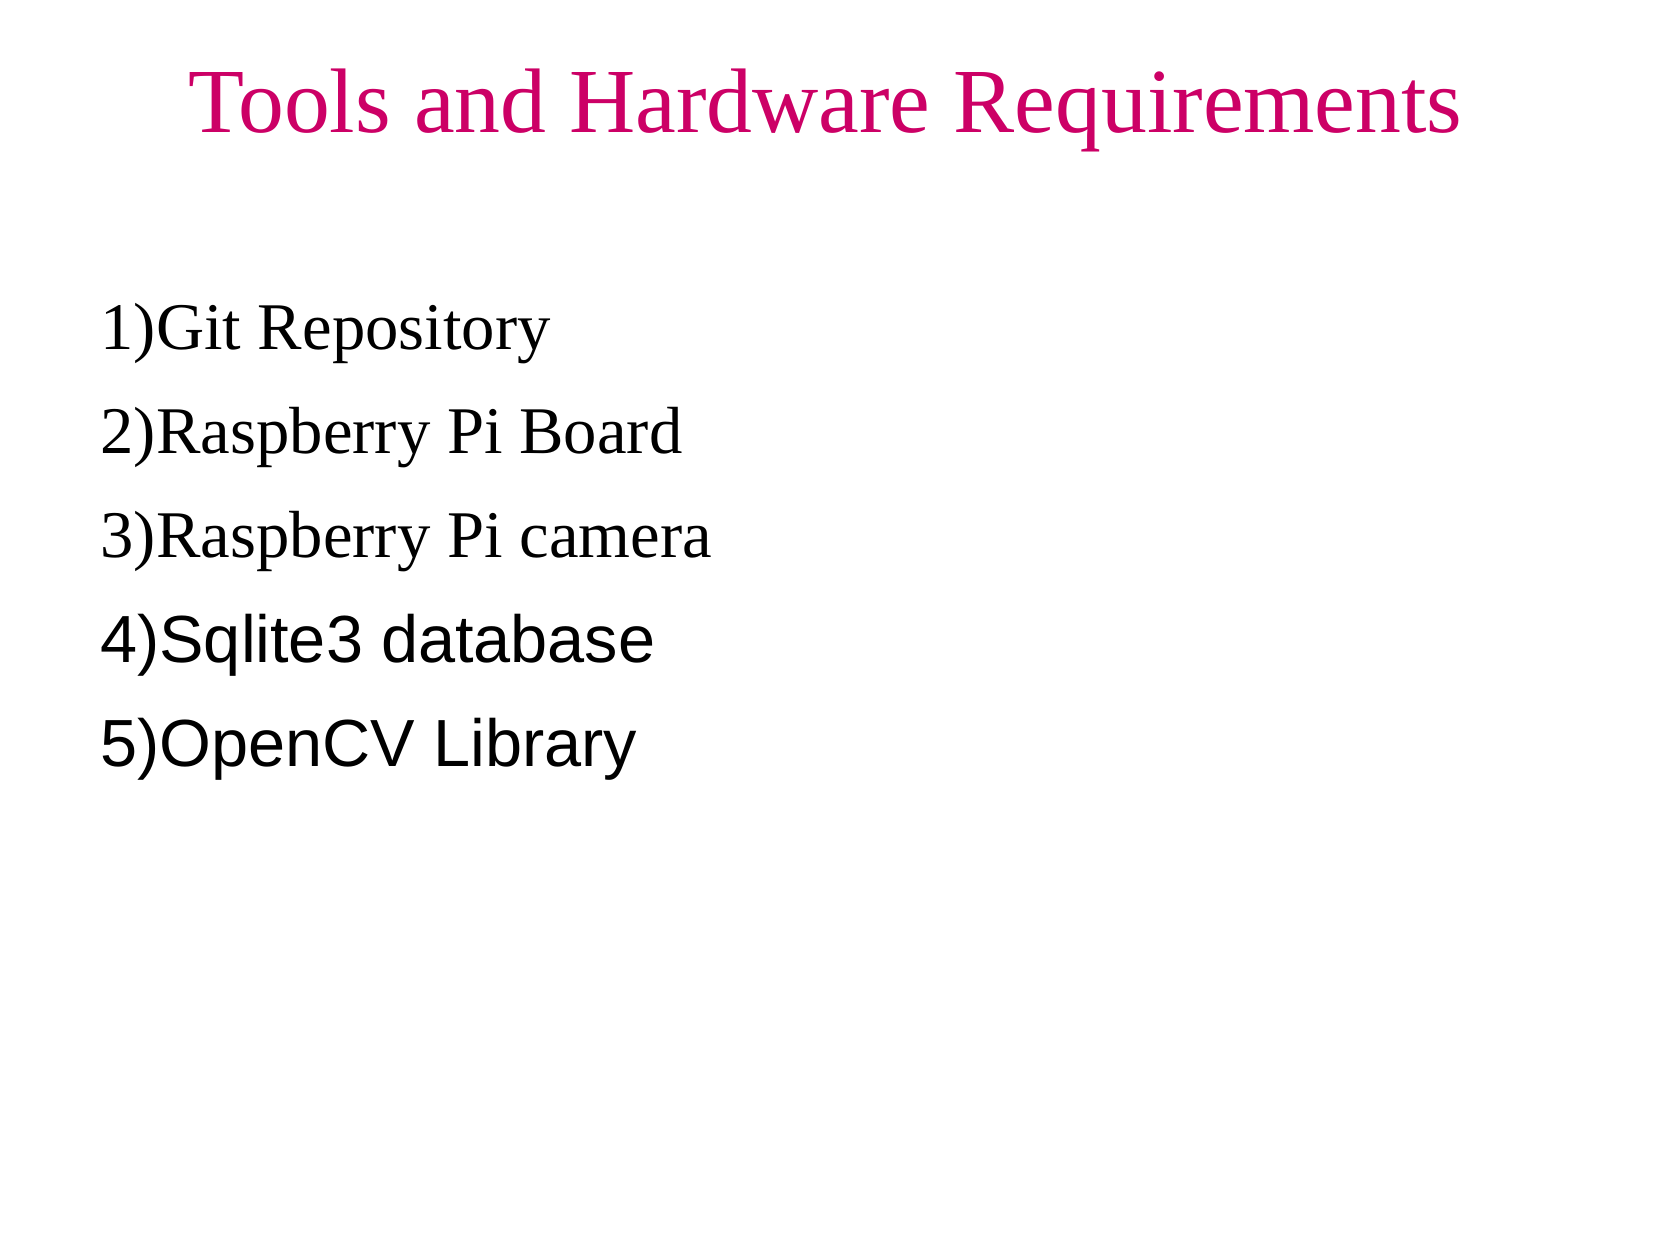

# Tools and Hardware Requirements
Git Repository
Raspberry Pi Board
Raspberry Pi camera
Sqlite3 database
OpenCV Library